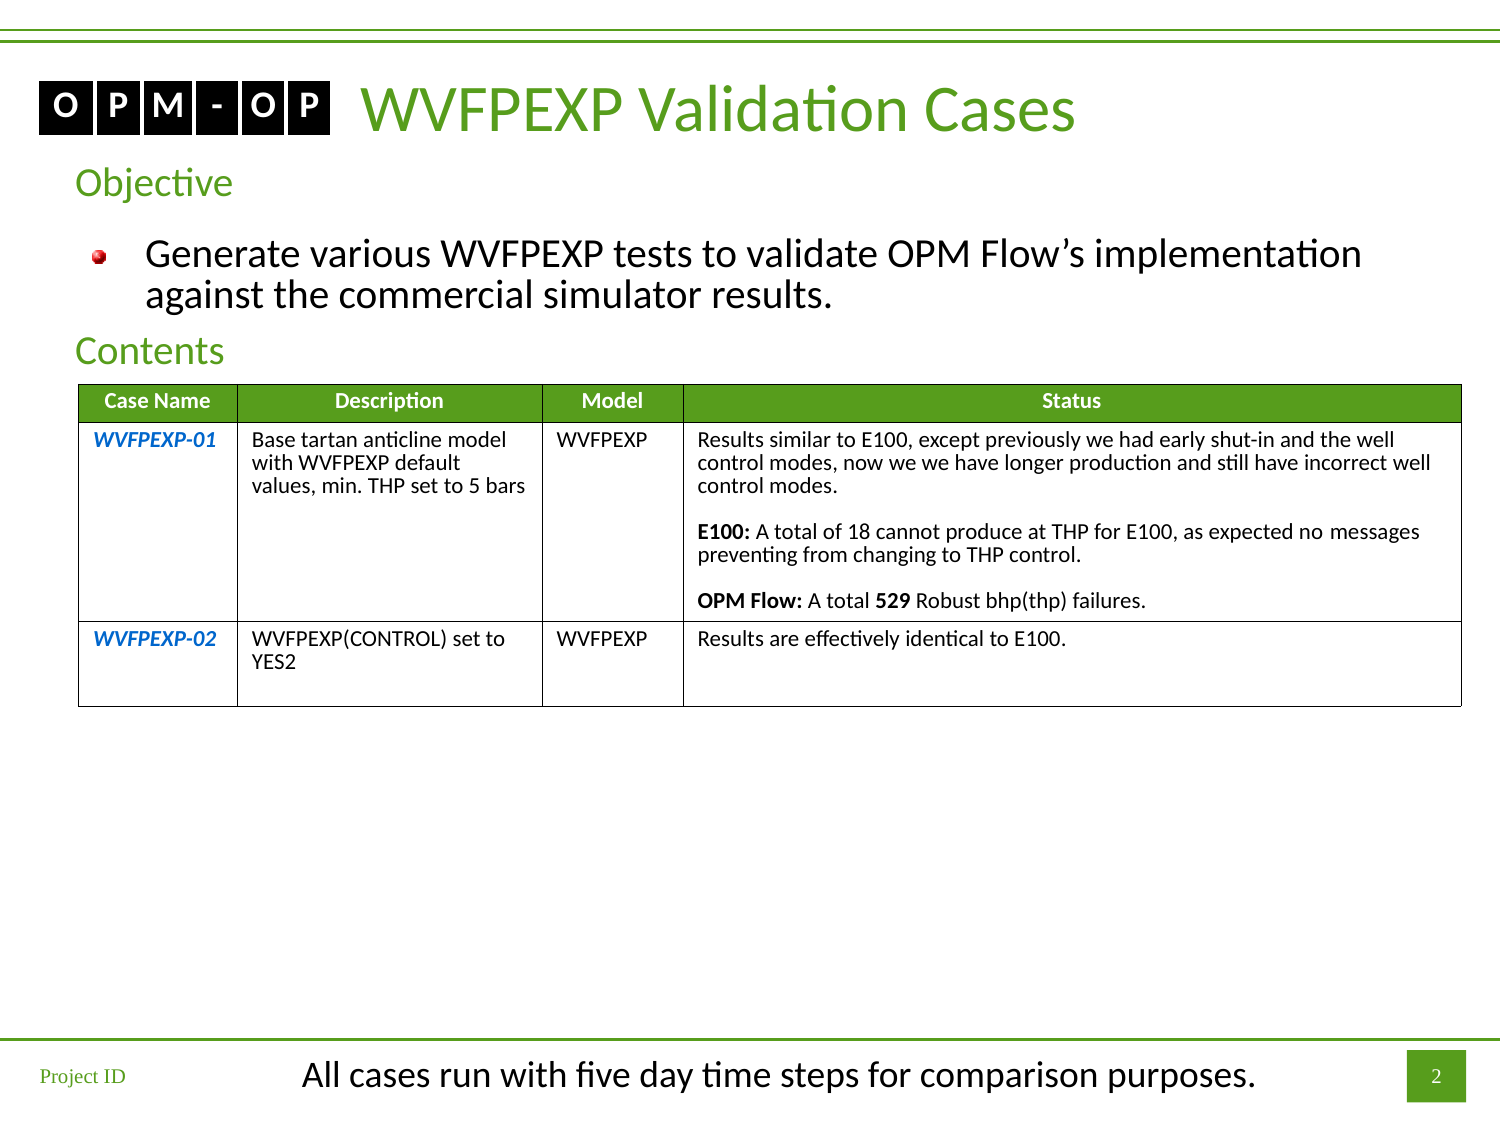

# WVFPEXP Validation Cases
Objective
Generate various WVFPEXP tests to validate OPM Flow’s implementation against the commercial simulator results.
Contents
| Case Name | Description | Model | Status |
| --- | --- | --- | --- |
| WVFPEXP-01 | Base tartan anticline model with WVFPEXP default values, min. THP set to 5 bars | WVFPEXP | Results similar to E100, except previously we had early shut-in and the well control modes, now we we have longer production and still have incorrect well control modes. E100: A total of 18 cannot produce at THP for E100, as expected no messages preventing from changing to THP control. OPM Flow: A total 529 Robust bhp(thp) failures. |
| WVFPEXP-02 | WVFPEXP(CONTROL) set to YES2 | WVFPEXP | Results are effectively identical to E100. |
Project ID
2
All cases run with five day time steps for comparison purposes.